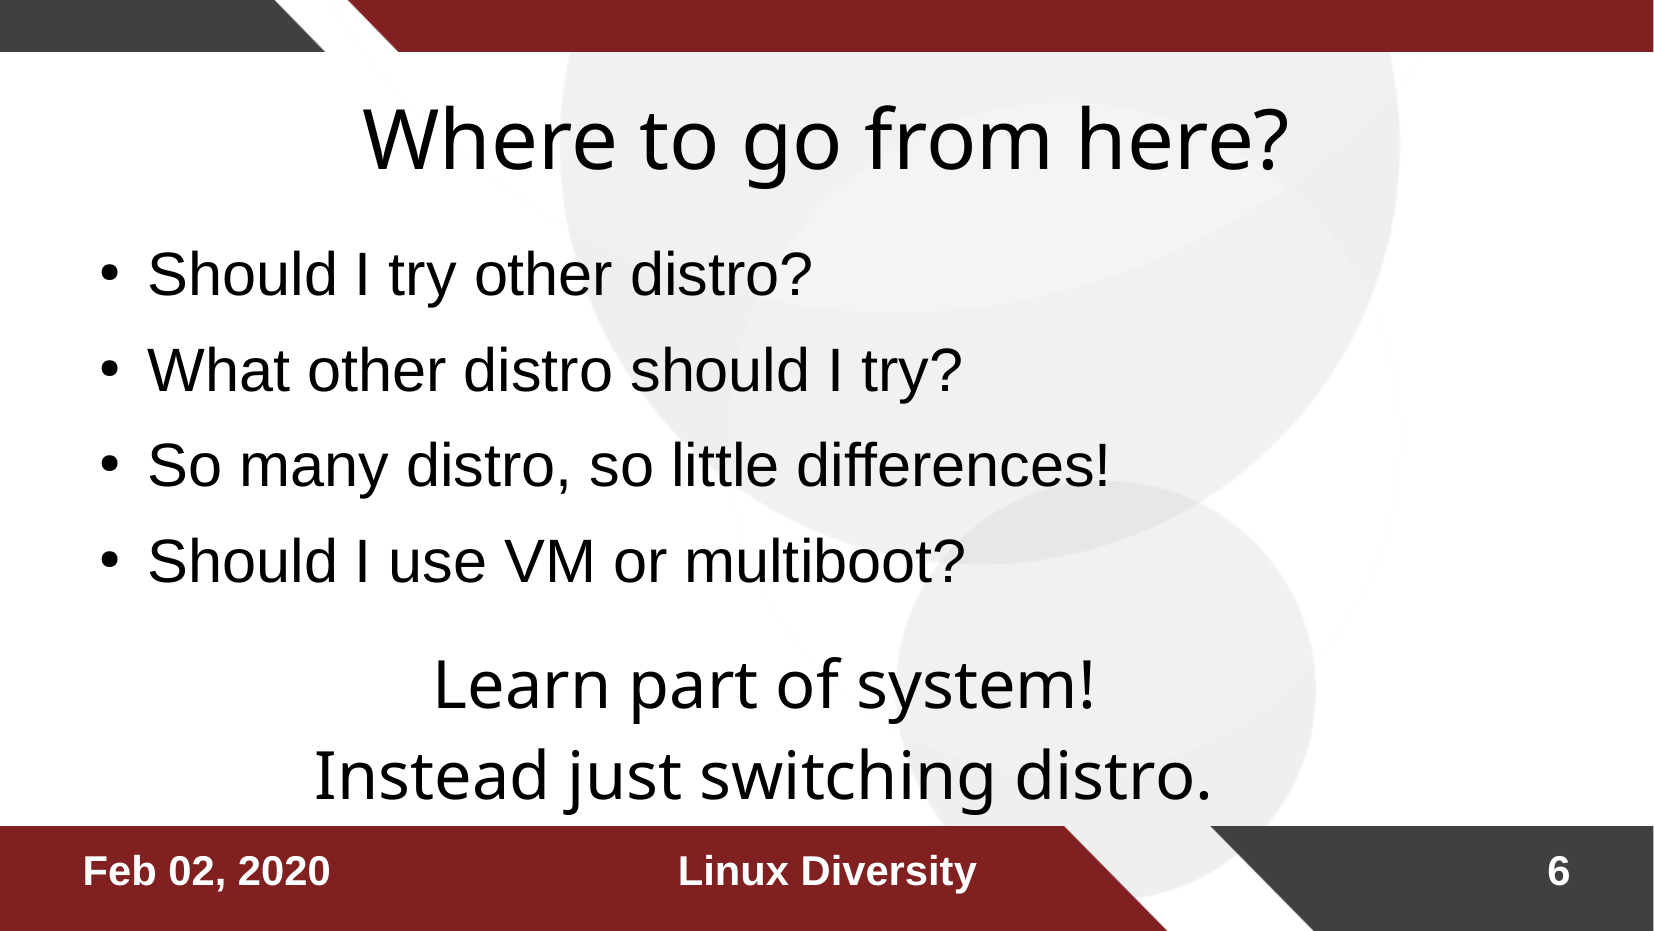

# Where to go from here?
Should I try other distro?
What other distro should I try?
So many distro, so little differences!
Should I use VM or multiboot?
Learn part of system!
Instead just switching distro.
Feb 02, 2020
Linux Diversity
6